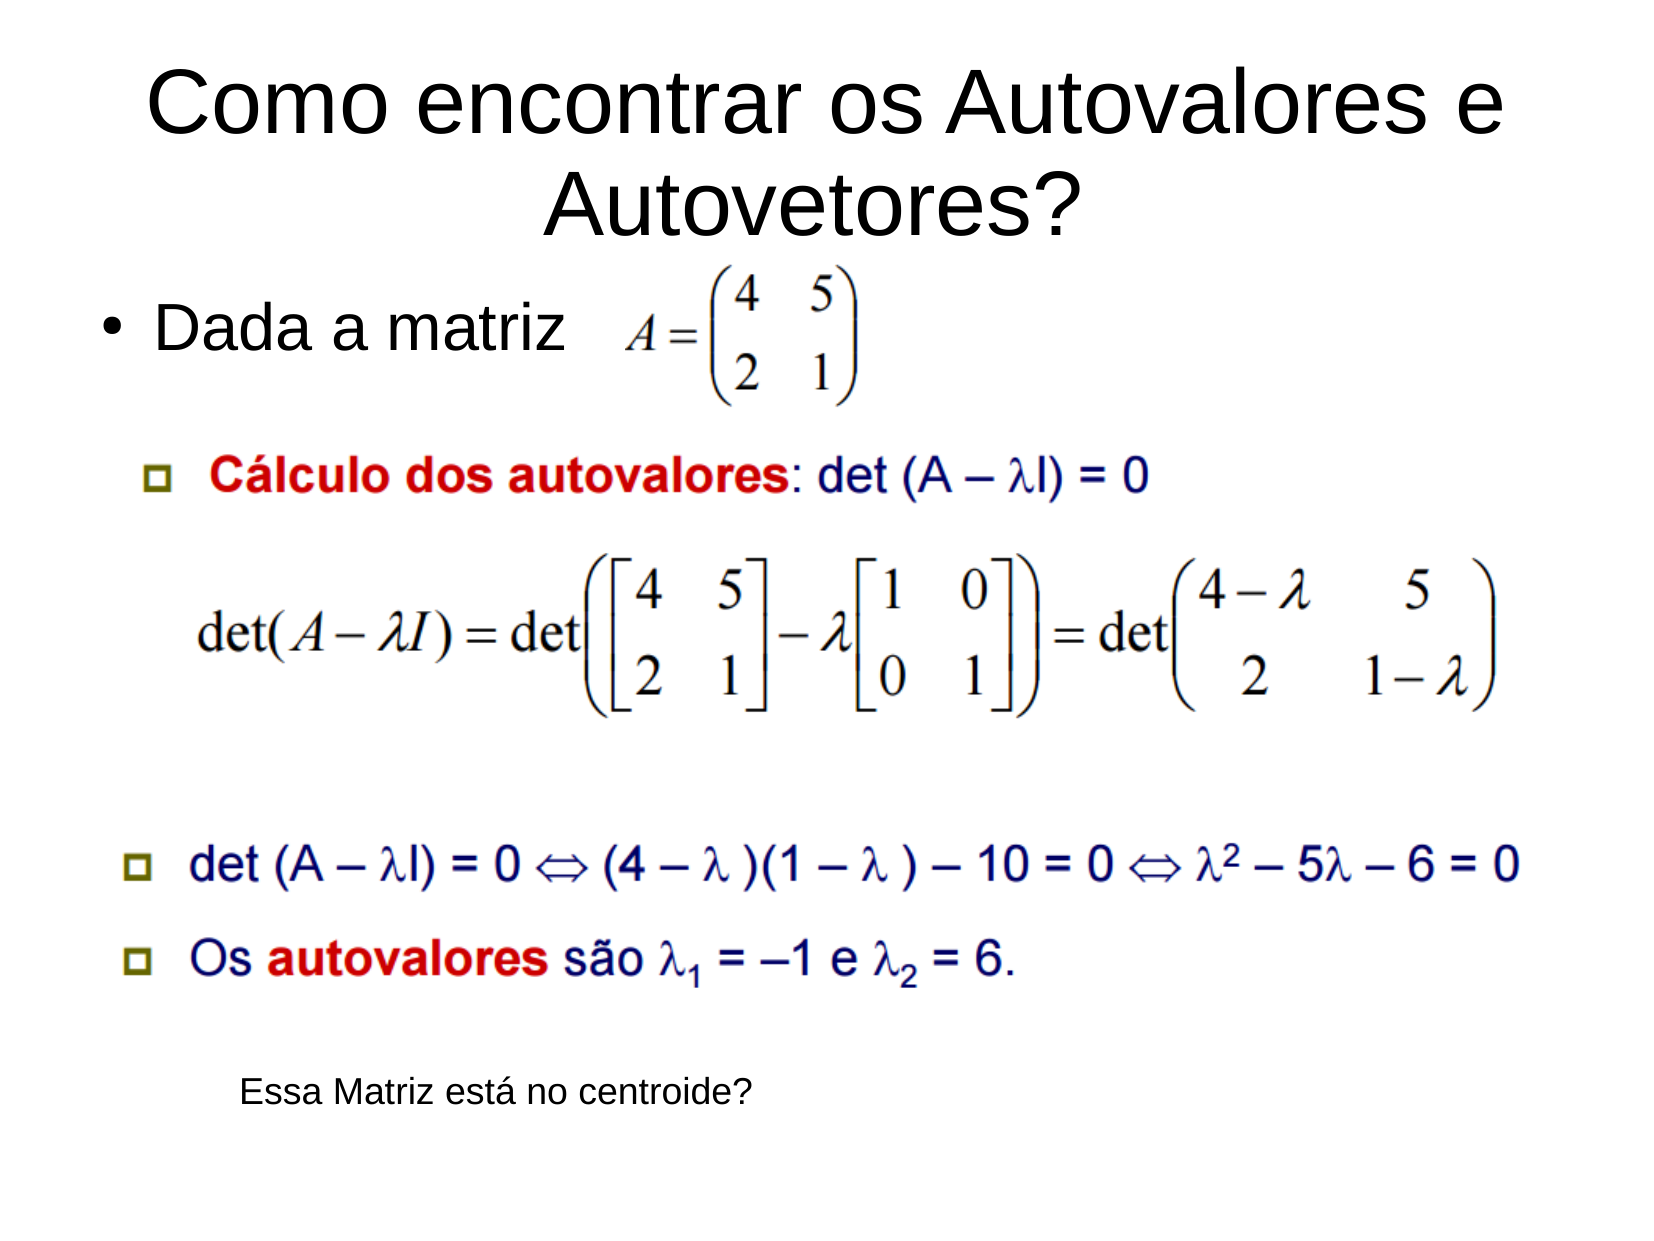

# Como encontrar os Autovalores e Autovetores?
Dada a matriz
Essa Matriz está no centroide?